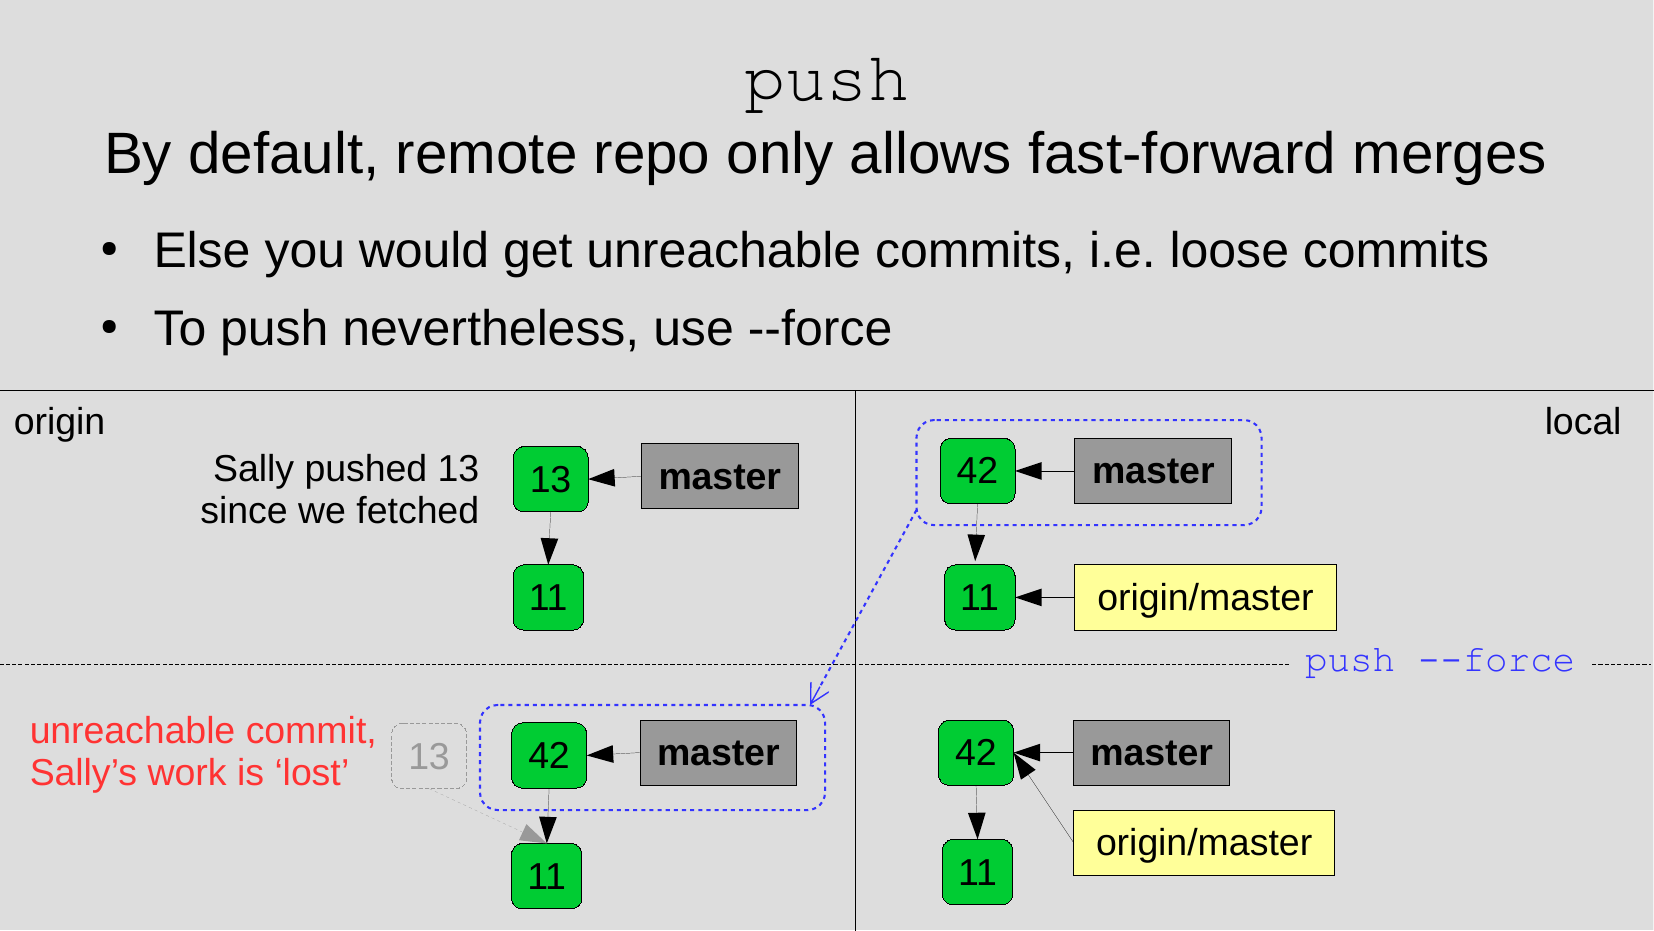

# push By default, remote repo only allows fast-forward merges
Else you would get unreachable commits, i.e. loose commits
To push nevertheless, use --force
origin
local
42
master
Sally pushed 13
since we fetched
master
13
11
11
origin/master
push --force
unreachable commit,
Sally’s work is ‘lost’
master
42
master
42
13
origin/master
11
11